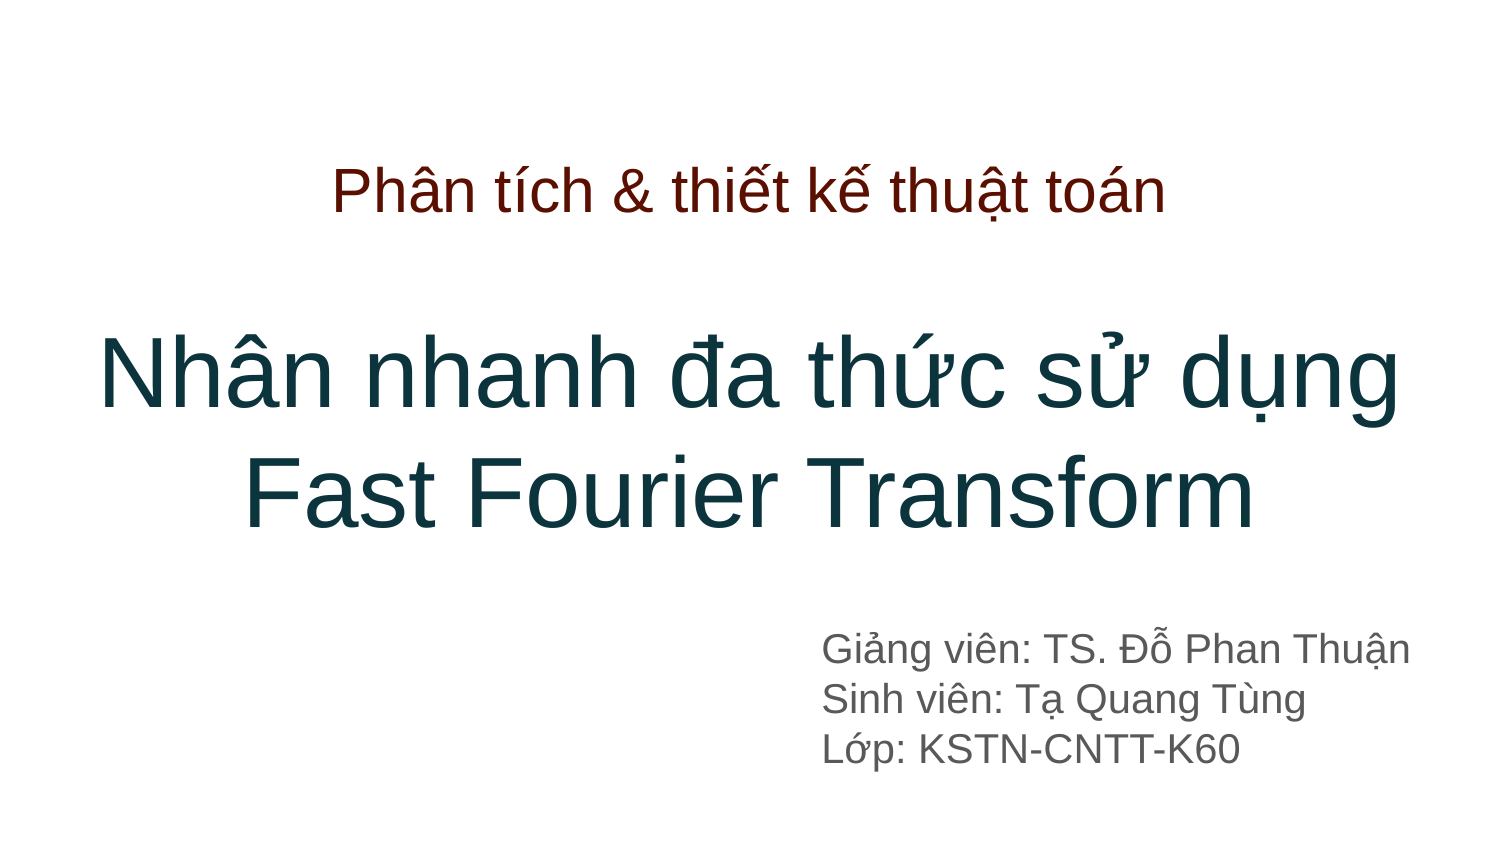

Phân tích & thiết kế thuật toán
# Nhân nhanh đa thức sử dụng Fast Fourier Transform
Giảng viên: TS. Đỗ Phan Thuận
Sinh viên: Tạ Quang Tùng
Lớp: KSTN-CNTT-K60